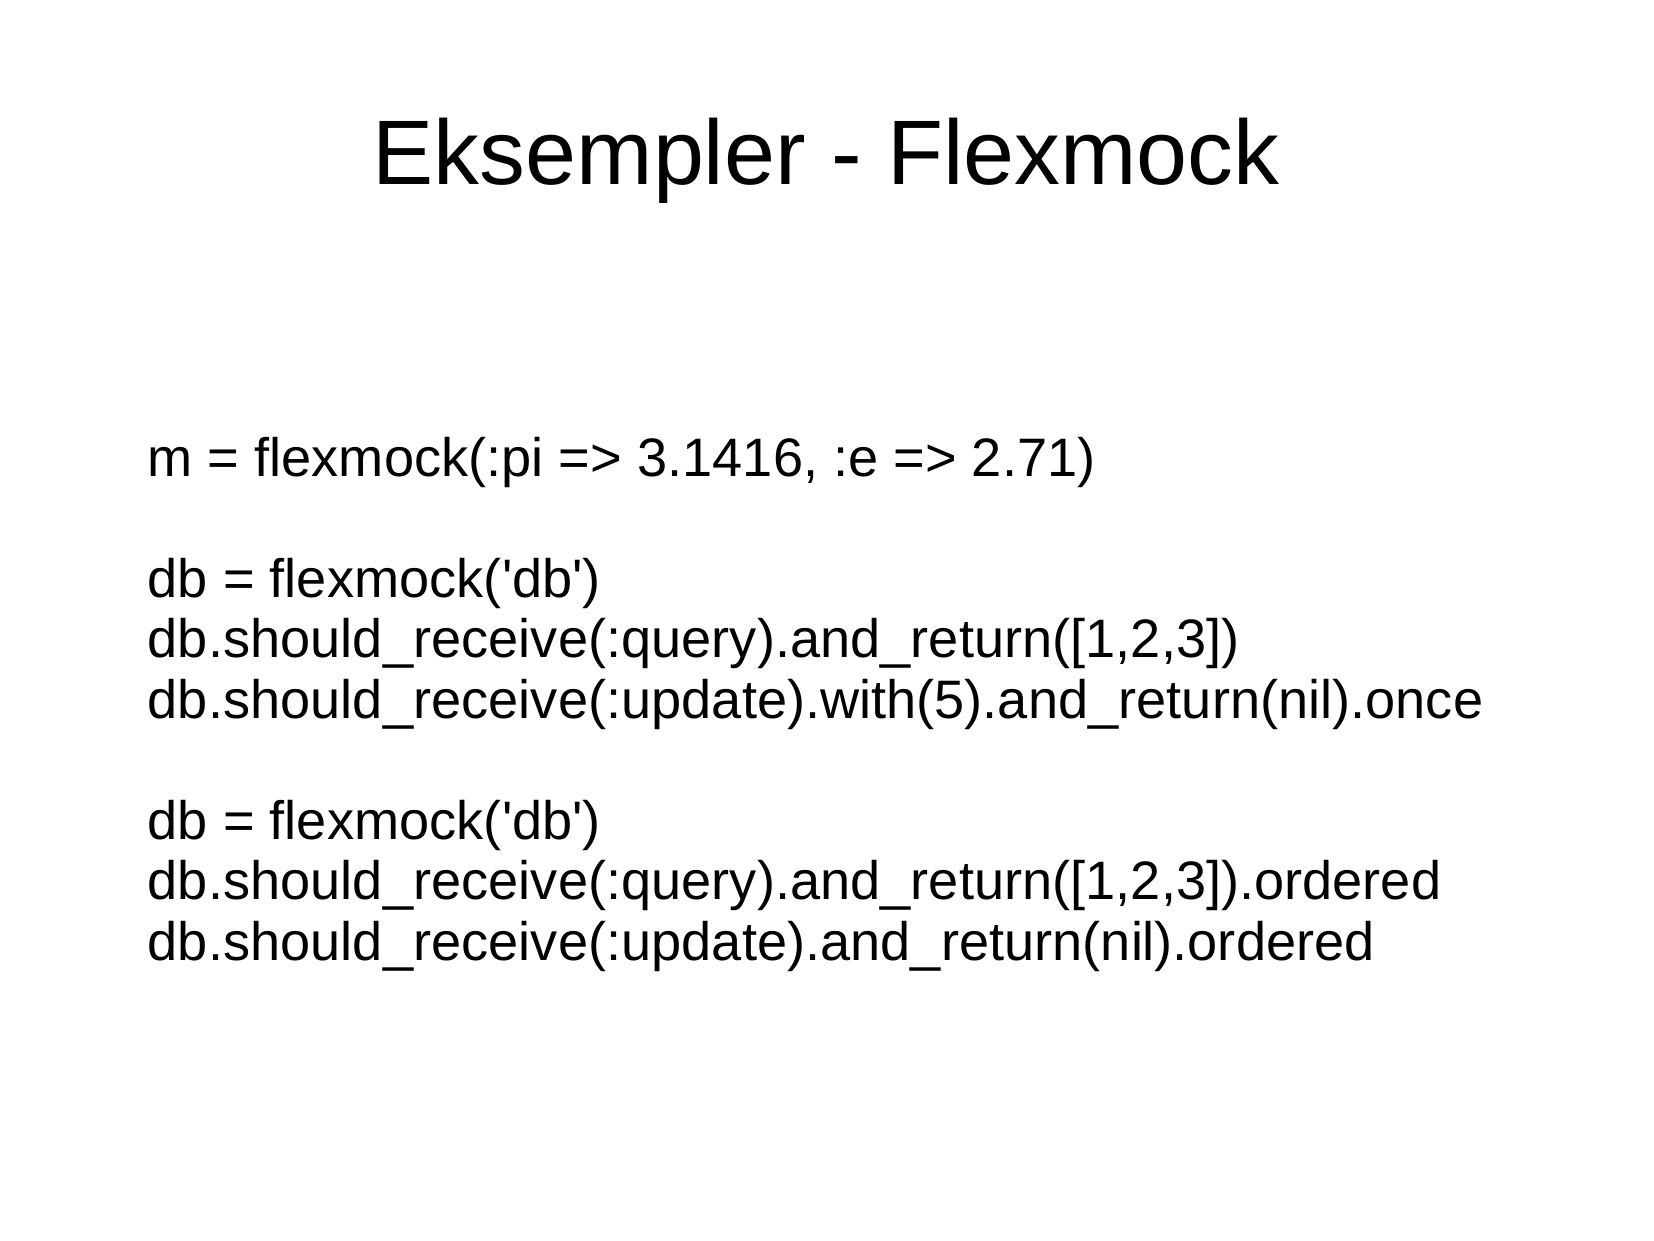

# Eksempler - Flexmock
m = flexmock(:pi => 3.1416, :e => 2.71)
db = flexmock('db')
db.should_receive(:query).and_return([1,2,3])
db.should_receive(:update).with(5).and_return(nil).once
db = flexmock('db')
db.should_receive(:query).and_return([1,2,3]).ordered
db.should_receive(:update).and_return(nil).ordered